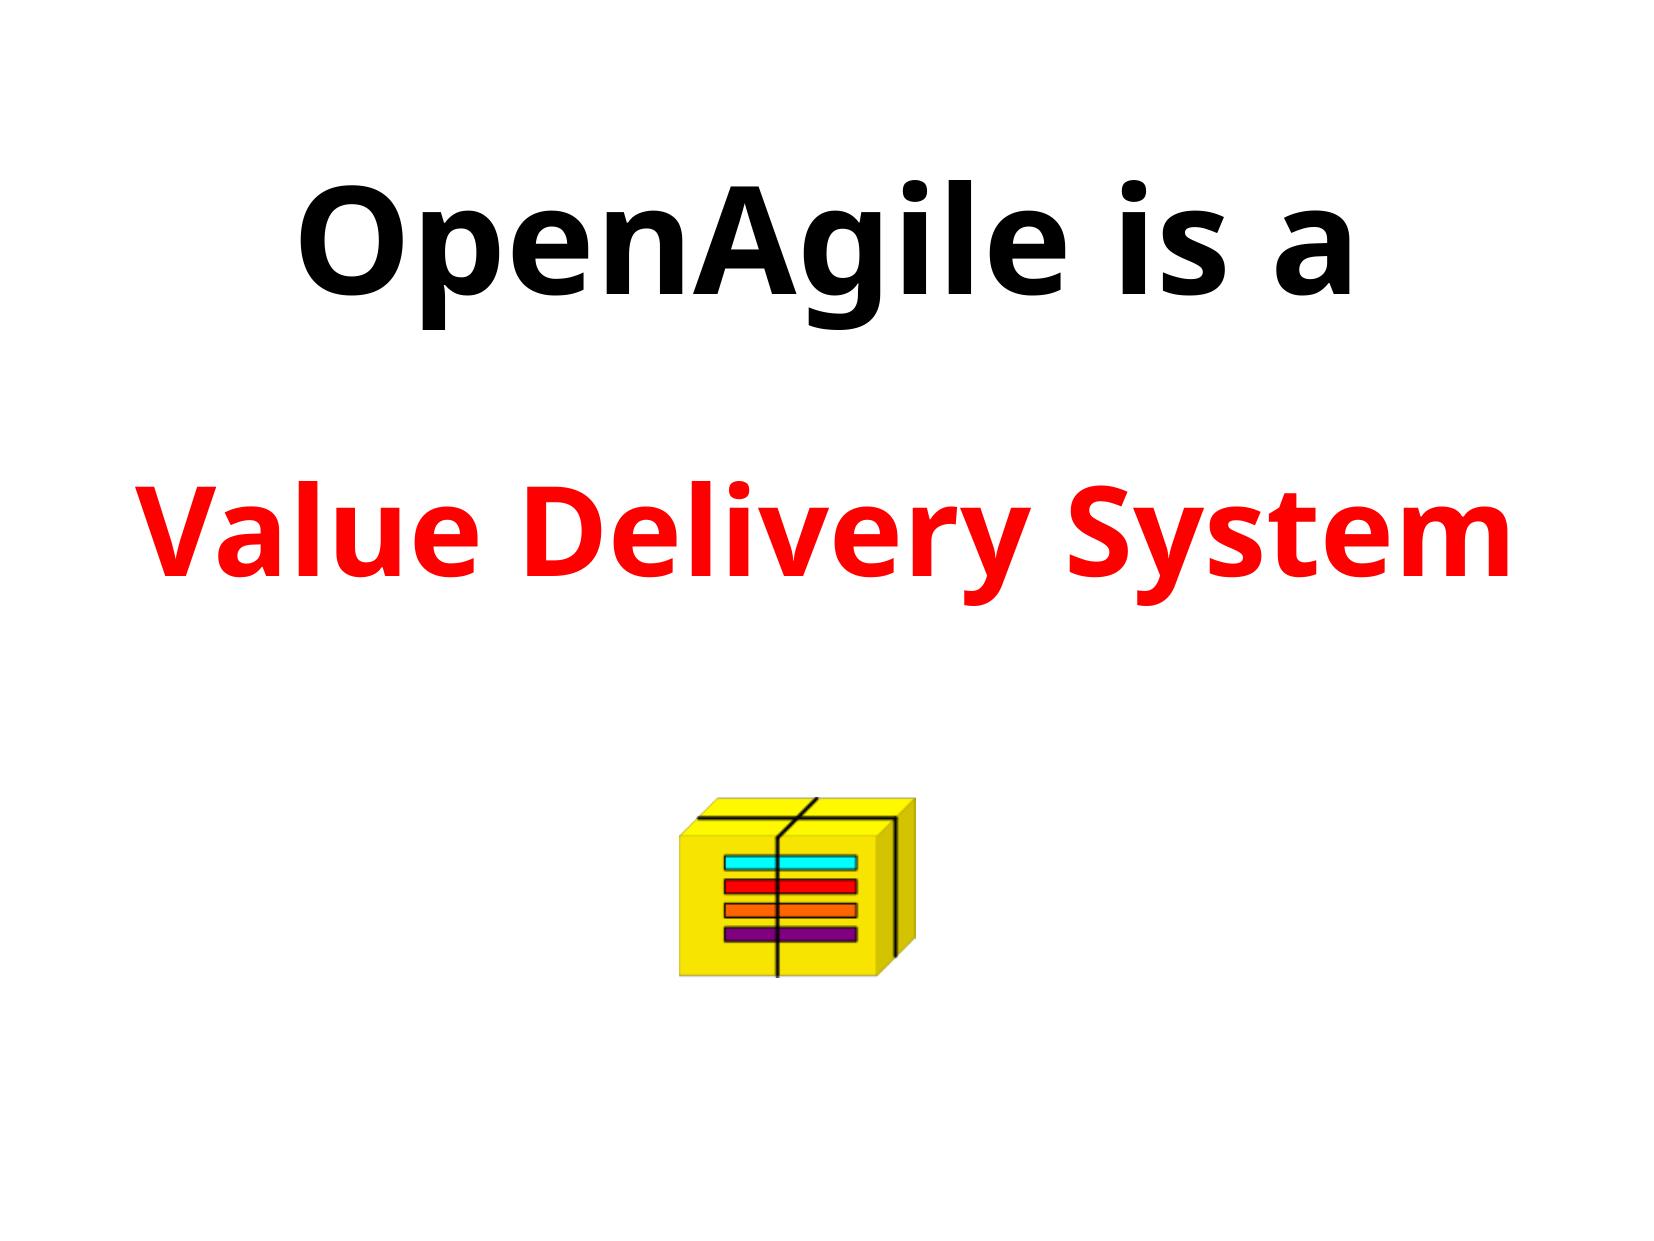

# OpenAgile is a
Value Delivery System